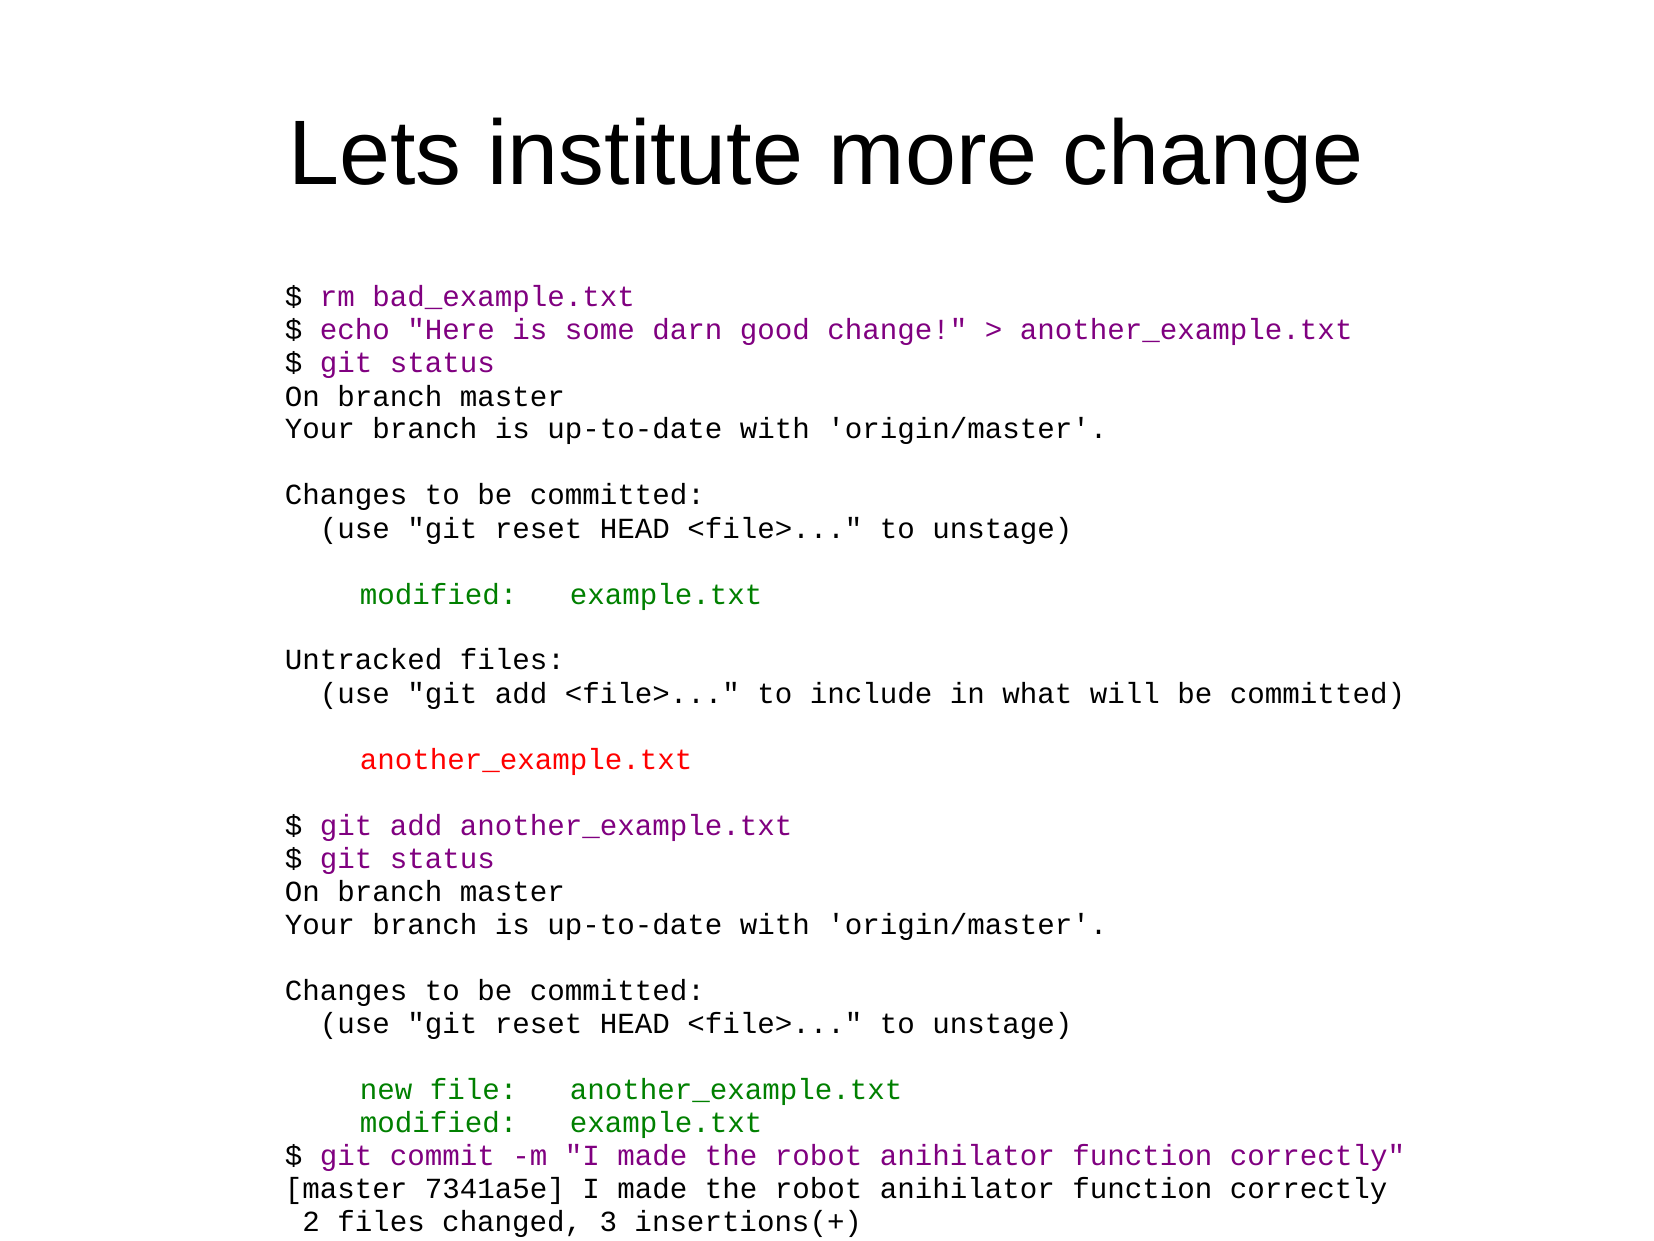

# Lets institute more change
$ rm bad_example.txt
$ echo "Here is some darn good change!" > another_example.txt
$ git status
On branch master
Your branch is up-to-date with 'origin/master'.
Changes to be committed:
 (use "git reset HEAD <file>..." to unstage)
	modified: example.txt
Untracked files:
 (use "git add <file>..." to include in what will be committed)
	another_example.txt
$ git add another_example.txt
$ git status
On branch master
Your branch is up-to-date with 'origin/master'.
Changes to be committed:
 (use "git reset HEAD <file>..." to unstage)
	new file: another_example.txt
	modified: example.txt
$ git commit -m "I made the robot anihilator function correctly"
[master 7341a5e] I made the robot anihilator function correctly
 2 files changed, 3 insertions(+)
 create mode 100644 example_1/another_example.txt